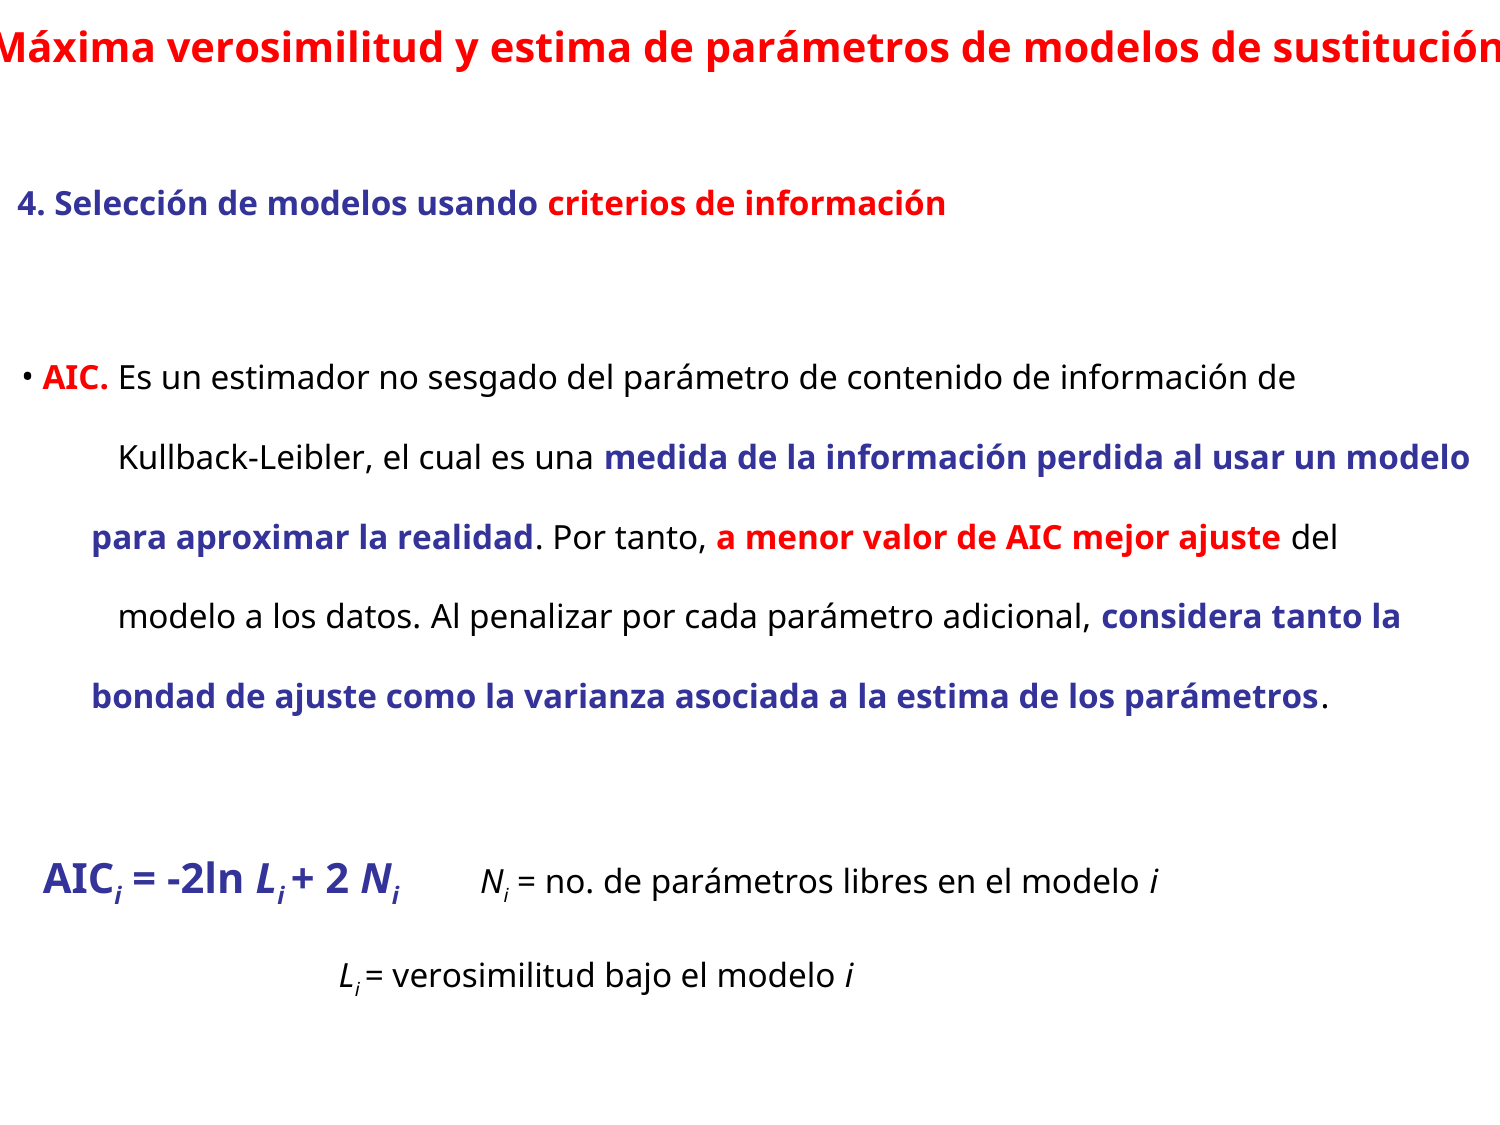

Máxima verosimilitud y estima de parámetros de modelos de sustitución
4. Selección de modelos usando criterios de información
 AIC. Es un estimador no sesgado del parámetro de contenido de información de
 Kullback-Leibler, el cual es una medida de la información perdida al usar un modelo
 para aproximar la realidad. Por tanto, a menor valor de AIC mejor ajuste del
 modelo a los datos. Al penalizar por cada parámetro adicional, considera tanto la
 bondad de ajuste como la varianza asociada a la estima de los parámetros.
 AICi = -2ln Li + 2 Ni 	 Ni = no. de parámetros libres en el modelo i
 			 	 Li = verosimilitud bajo el modelo i